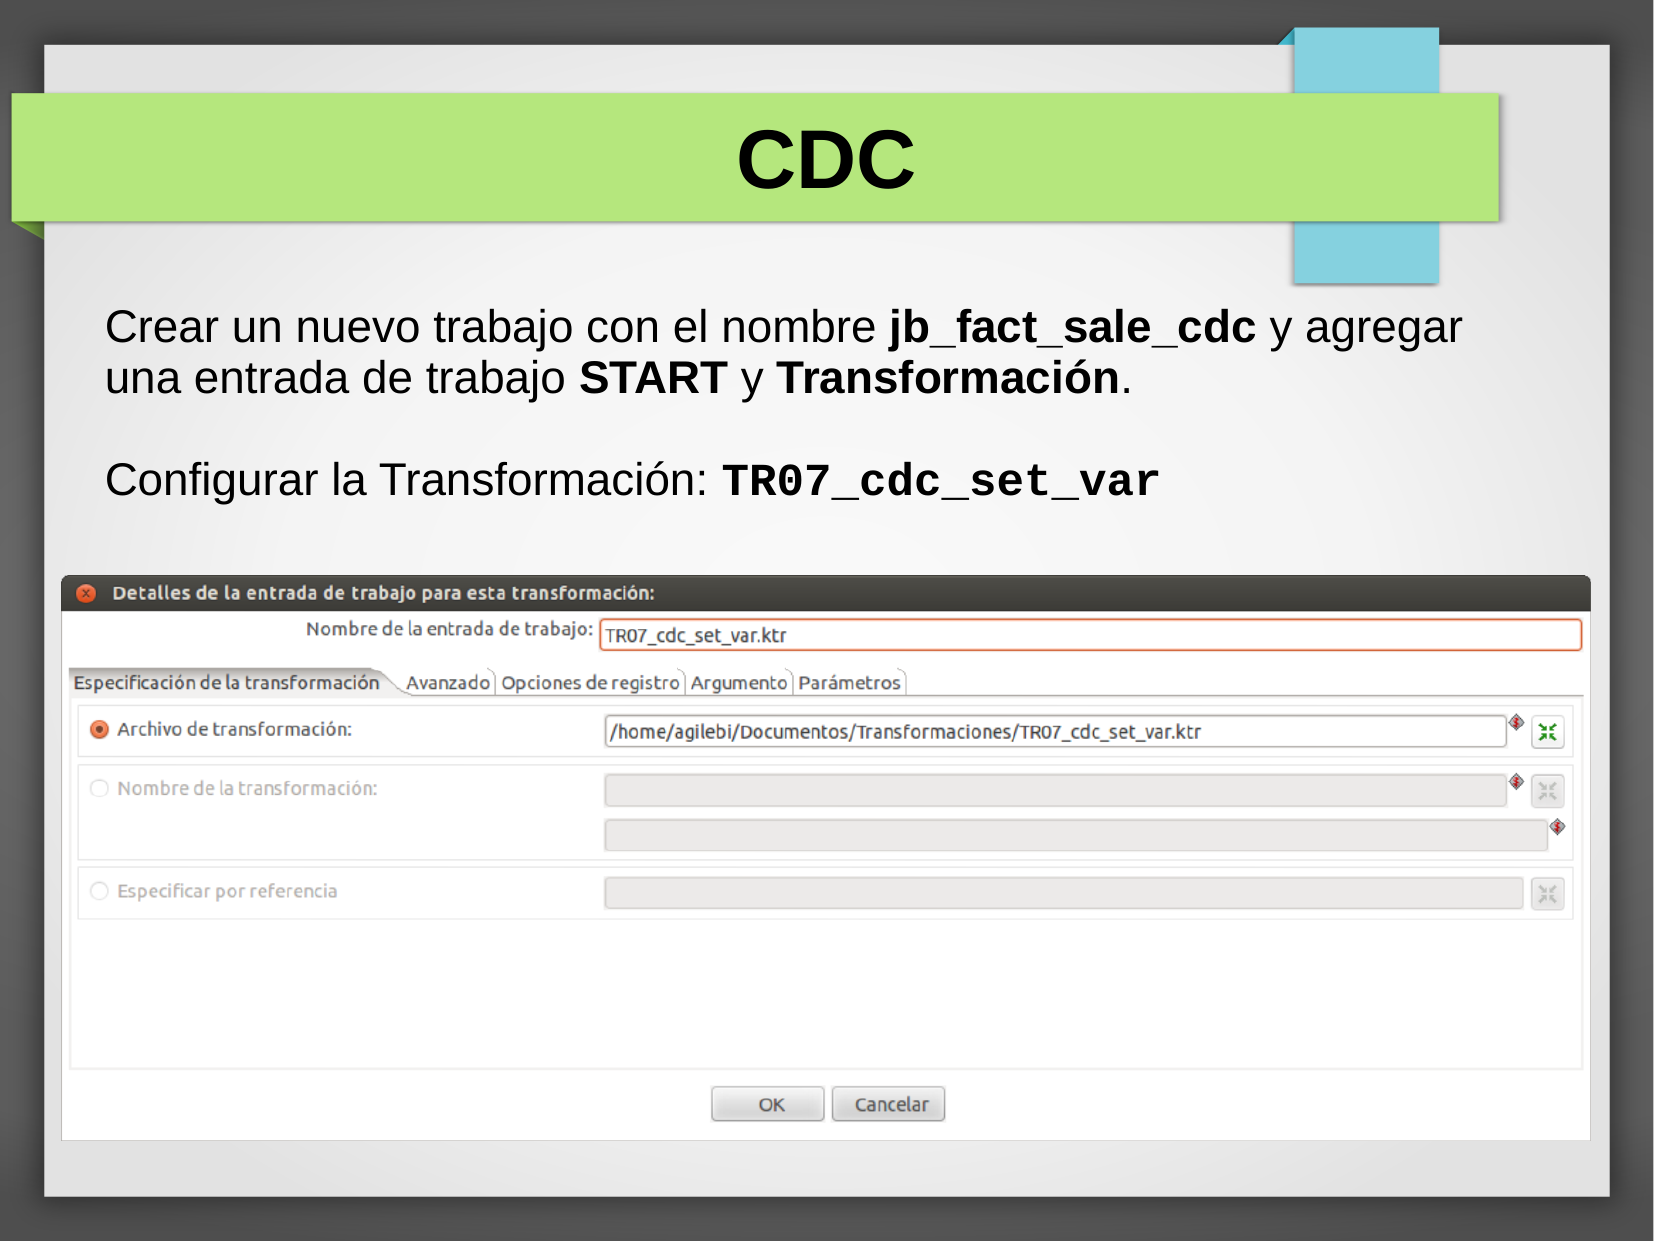

# CDC
Crear un nuevo trabajo con el nombre jb_fact_sale_cdc y agregar una entrada de trabajo START y Transformación.
Configurar la Transformación: TR07_cdc_set_var